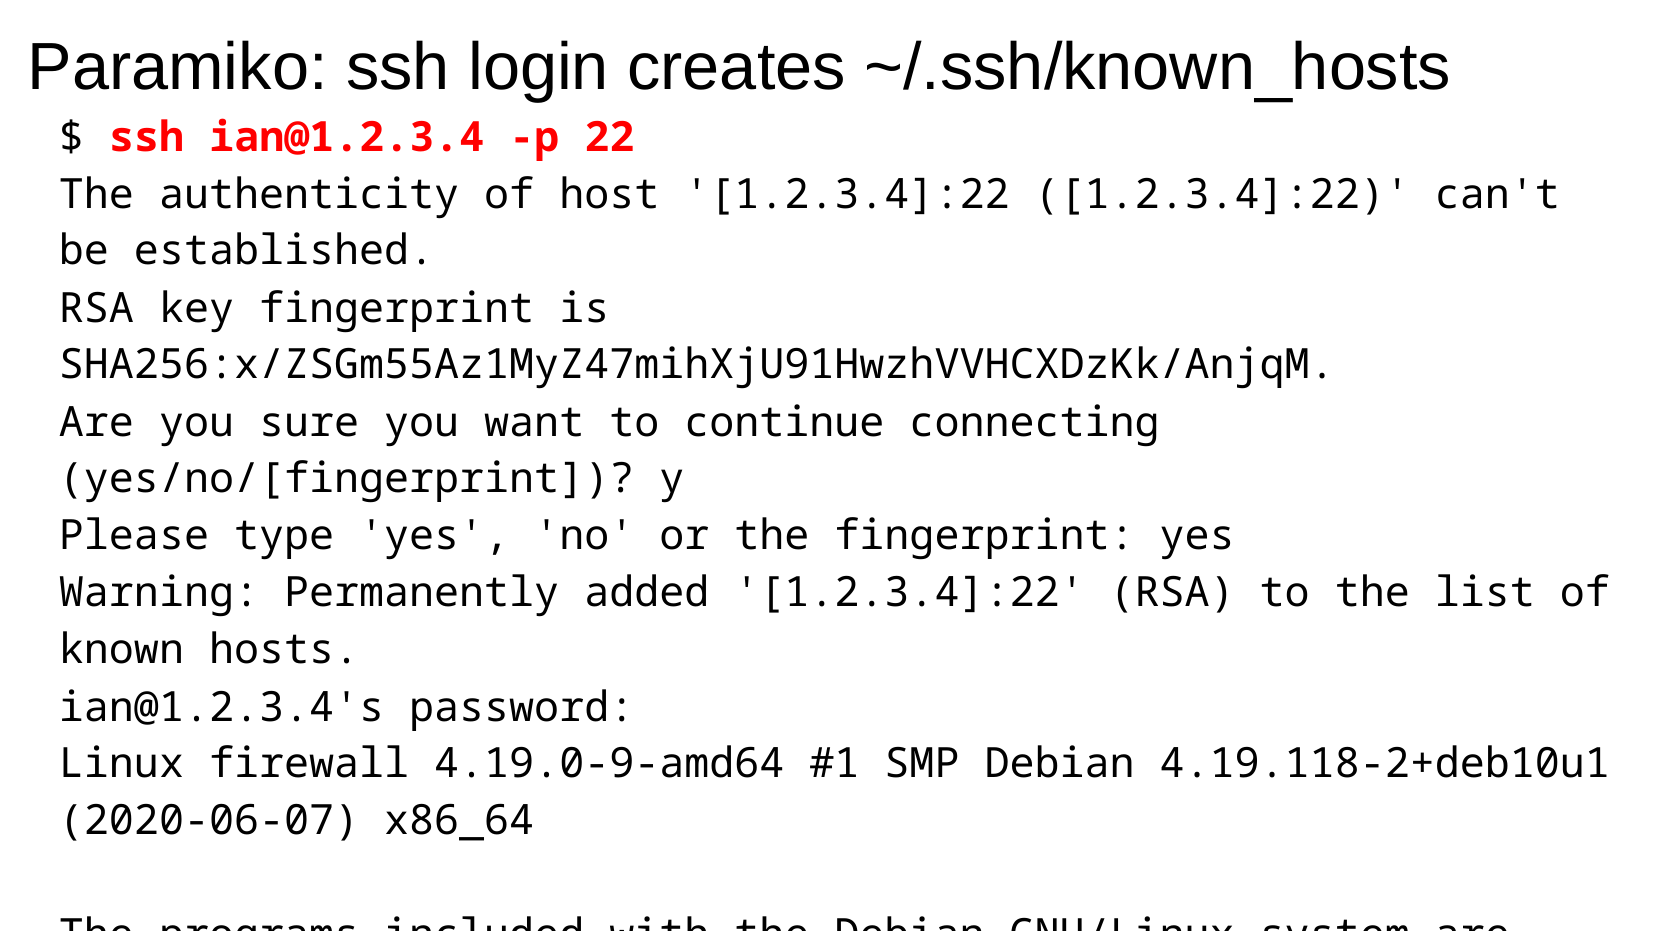

# Paramiko: ssh login creates ~/.ssh/known_hosts
$ ssh ian@1.2.3.4 -p 22
The authenticity of host '[1.2.3.4]:22 ([1.2.3.4]:22)' can't be established.
RSA key fingerprint is SHA256:x/ZSGm55Az1MyZ47mihXjU91HwzhVVHCXDzKk/AnjqM.
Are you sure you want to continue connecting (yes/no/[fingerprint])? y
Please type 'yes', 'no' or the fingerprint: yes
Warning: Permanently added '[1.2.3.4]:22' (RSA) to the list of known hosts.
ian@1.2.3.4's password:
Linux firewall 4.19.0-9-amd64 #1 SMP Debian 4.19.118-2+deb10u1 (2020-06-07) x86_64
The programs included with the Debian GNU/Linux system are free software;
the exact distribution terms for each program are described in the
individual files in /usr/share/doc/*/copyright.
Debian GNU/Linux comes with ABSOLUTELY NO WARRANTY, to the extent
permitted by applicable law.
Last login: Mon Jul 6 16:34:26 2020 from 60.234.107.116